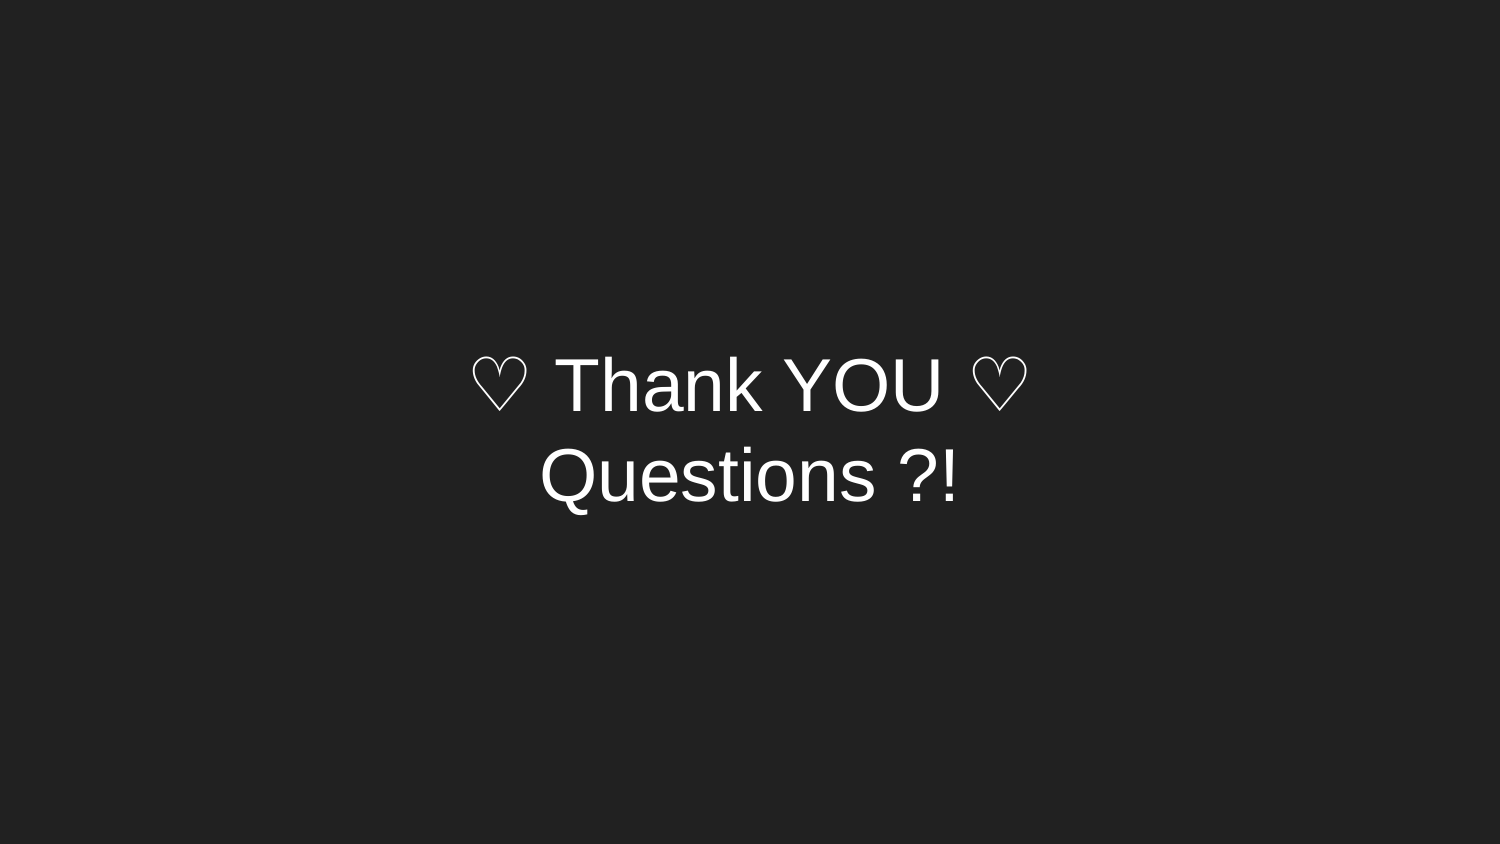

# ♡ Thank YOU ♡ Questions ?!